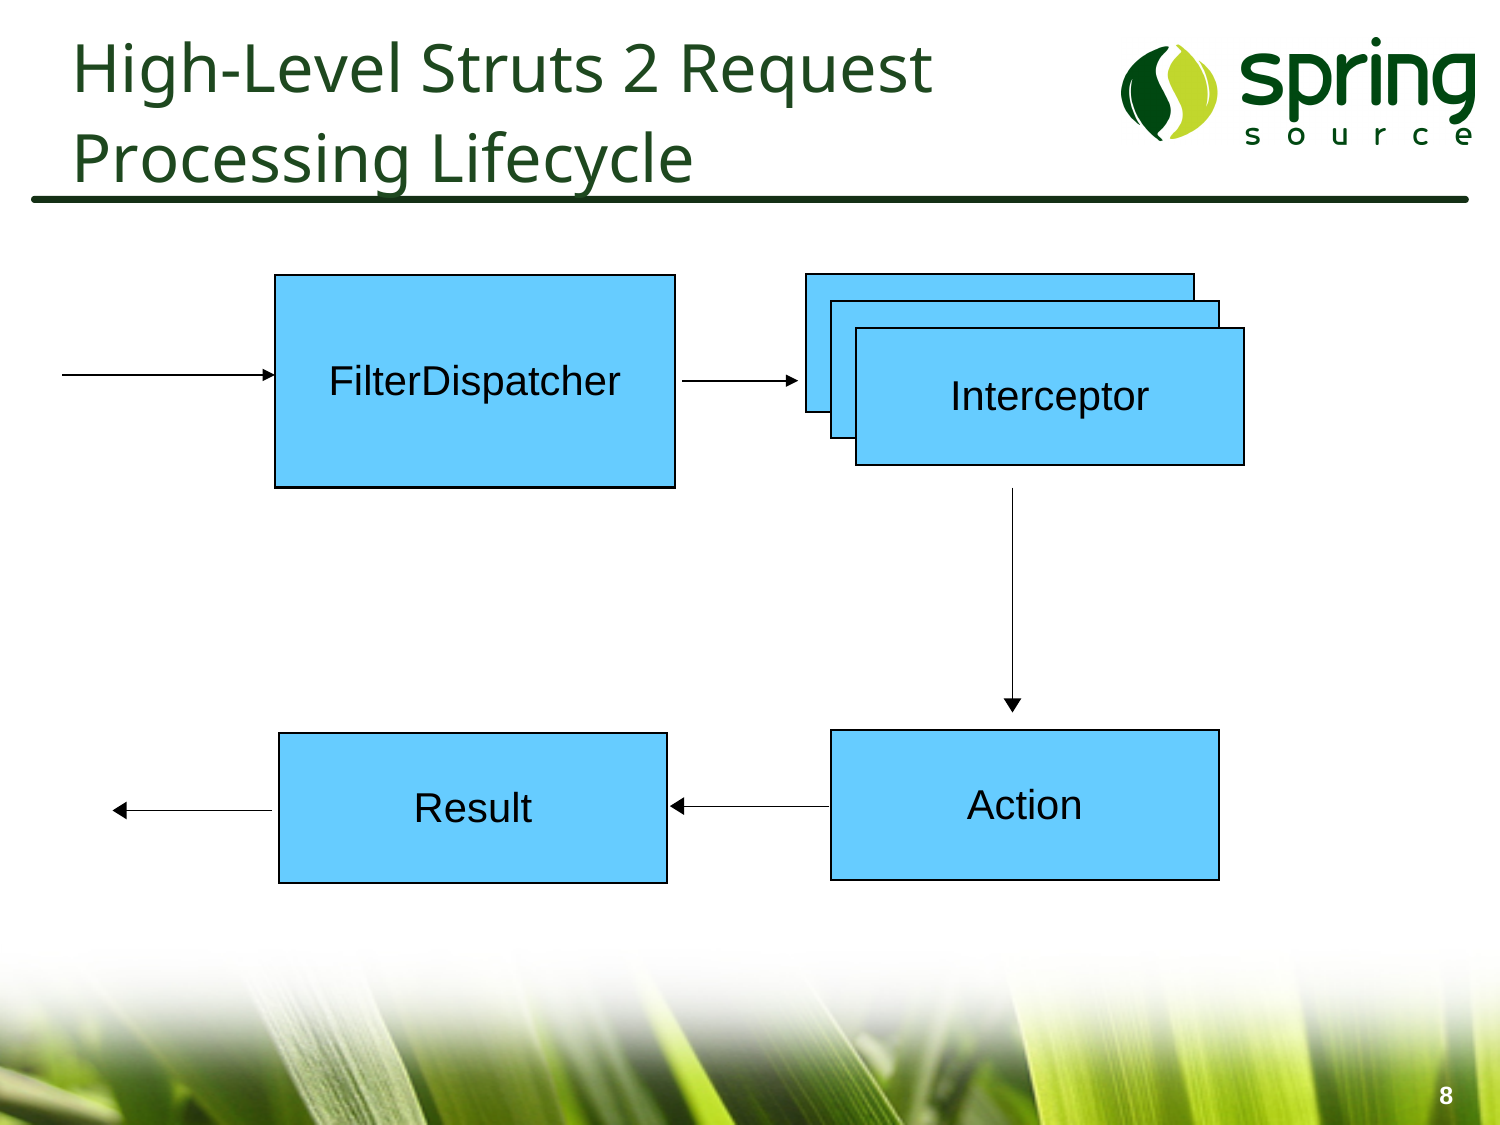

# High-Level Struts 2 Request Processing Lifecycle
Interceptor
FilterDispatcher
Interceptor
Interceptor
Action
Result